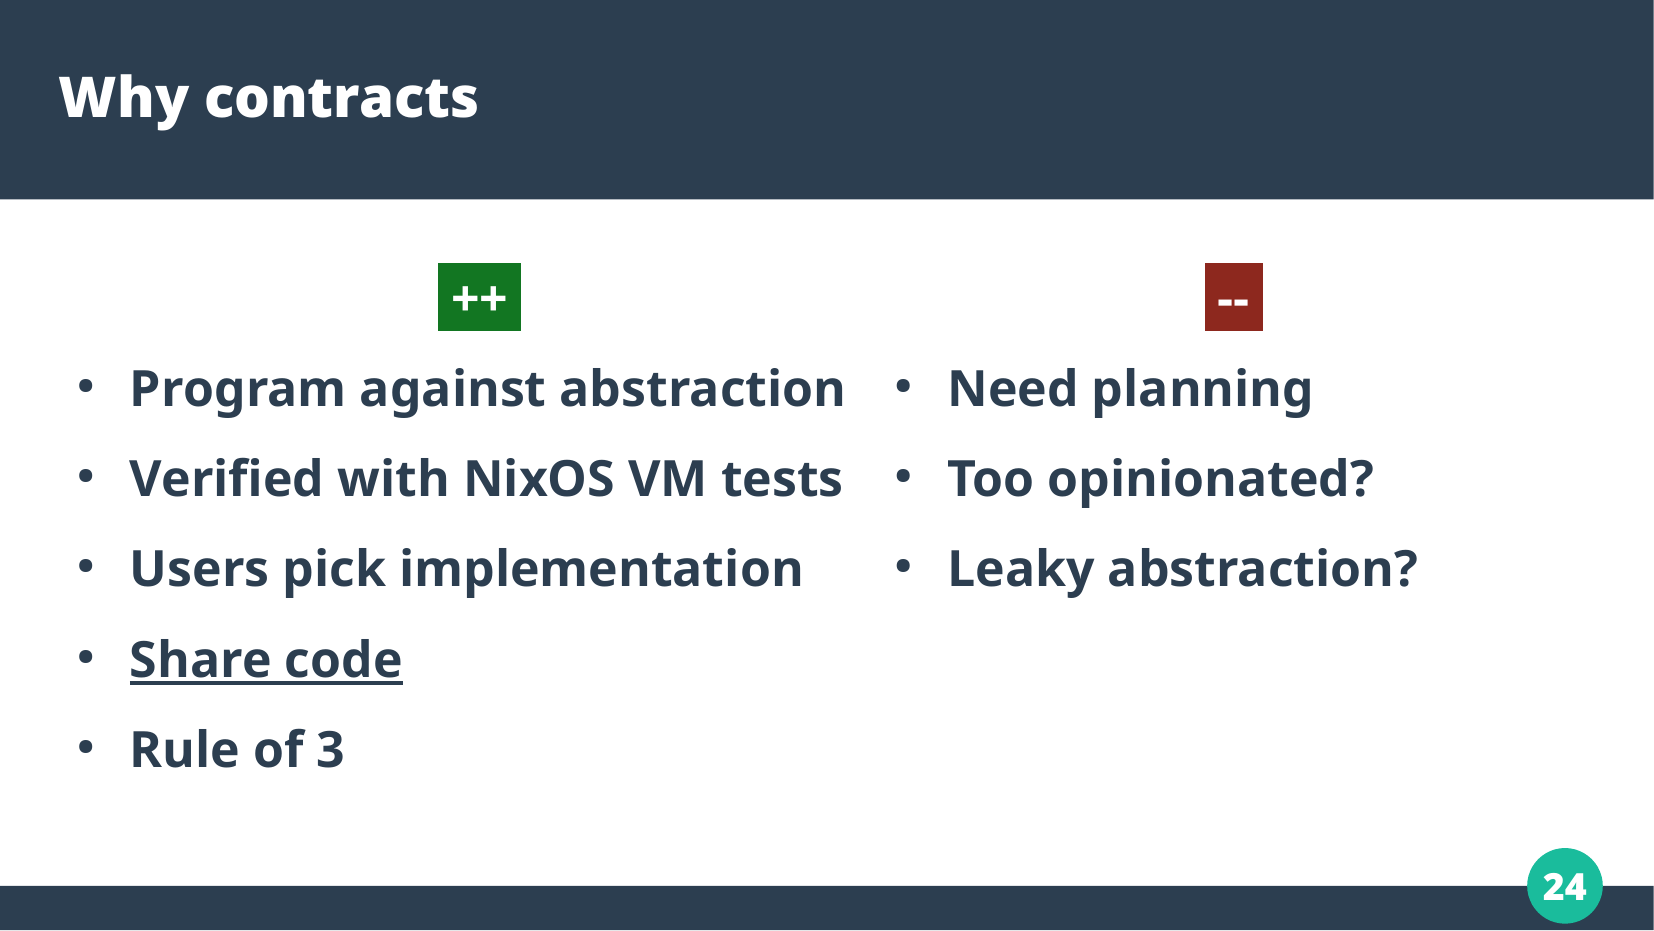

# Why contracts
 ++
Program against abstraction
Verified with NixOS VM tests
Users pick implementation
Share code
Rule of 3
 --
Need planning
Too opinionated?
Leaky abstraction?